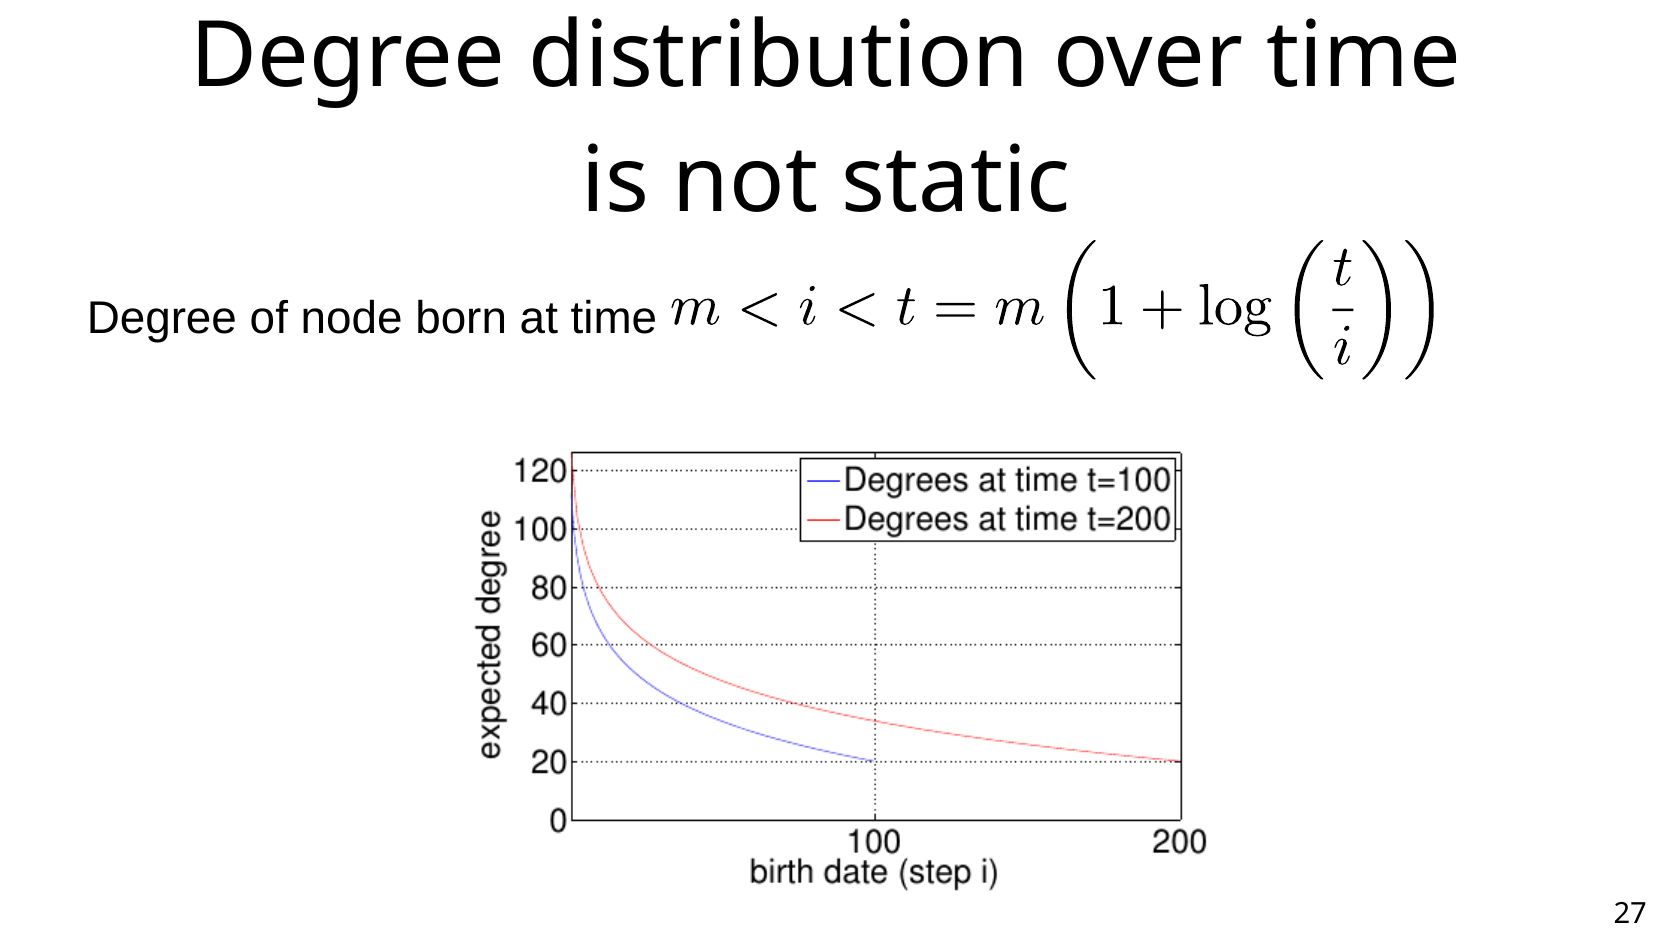

# Degree distribution over time is not static
Degree of node born at time
27